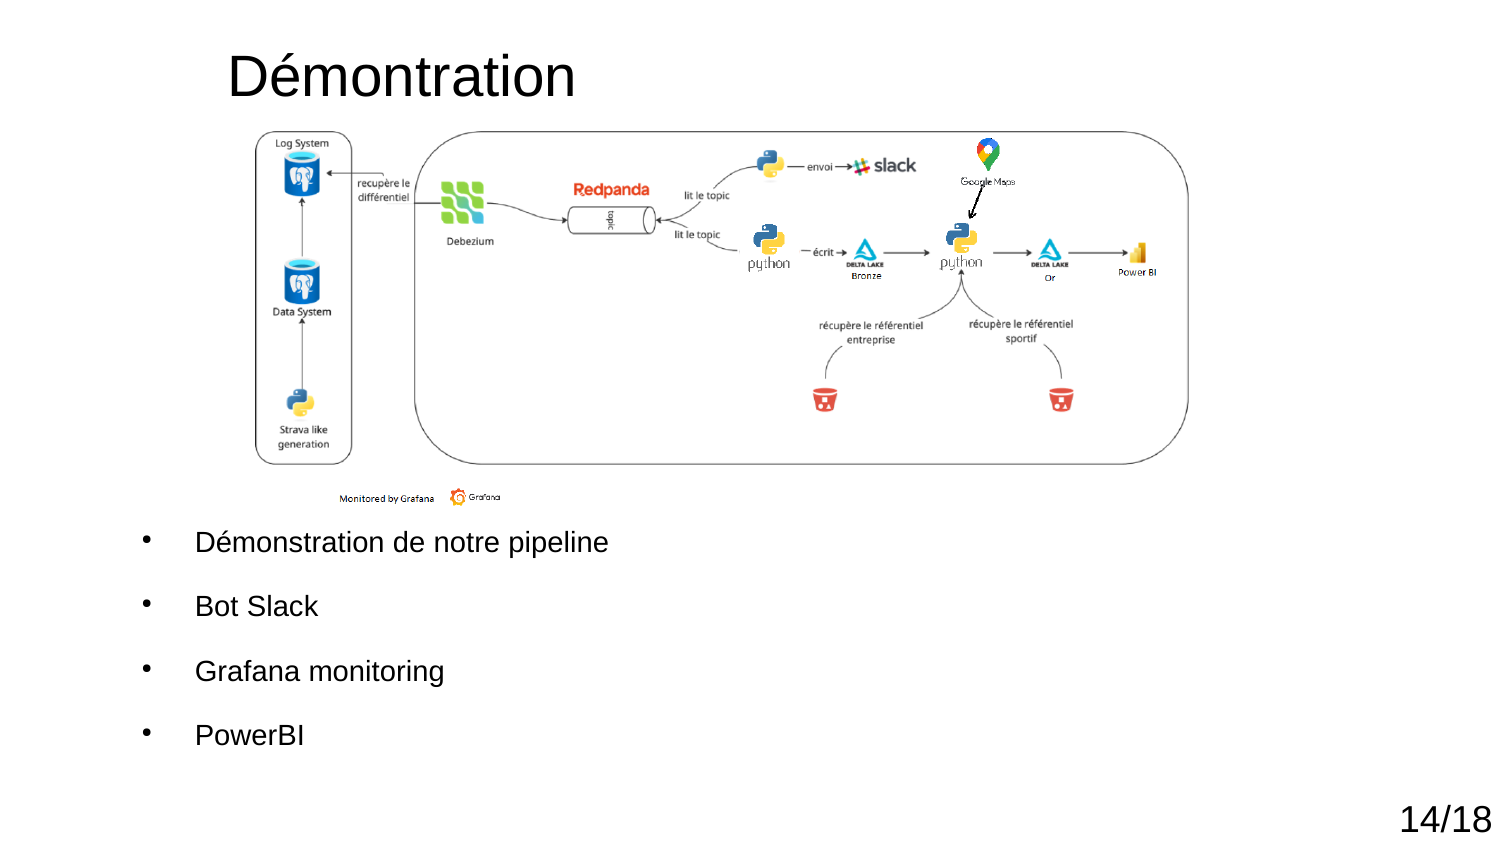

# Démontration
Démonstration de notre pipeline
Bot Slack
Grafana monitoring
PowerBI
14/18